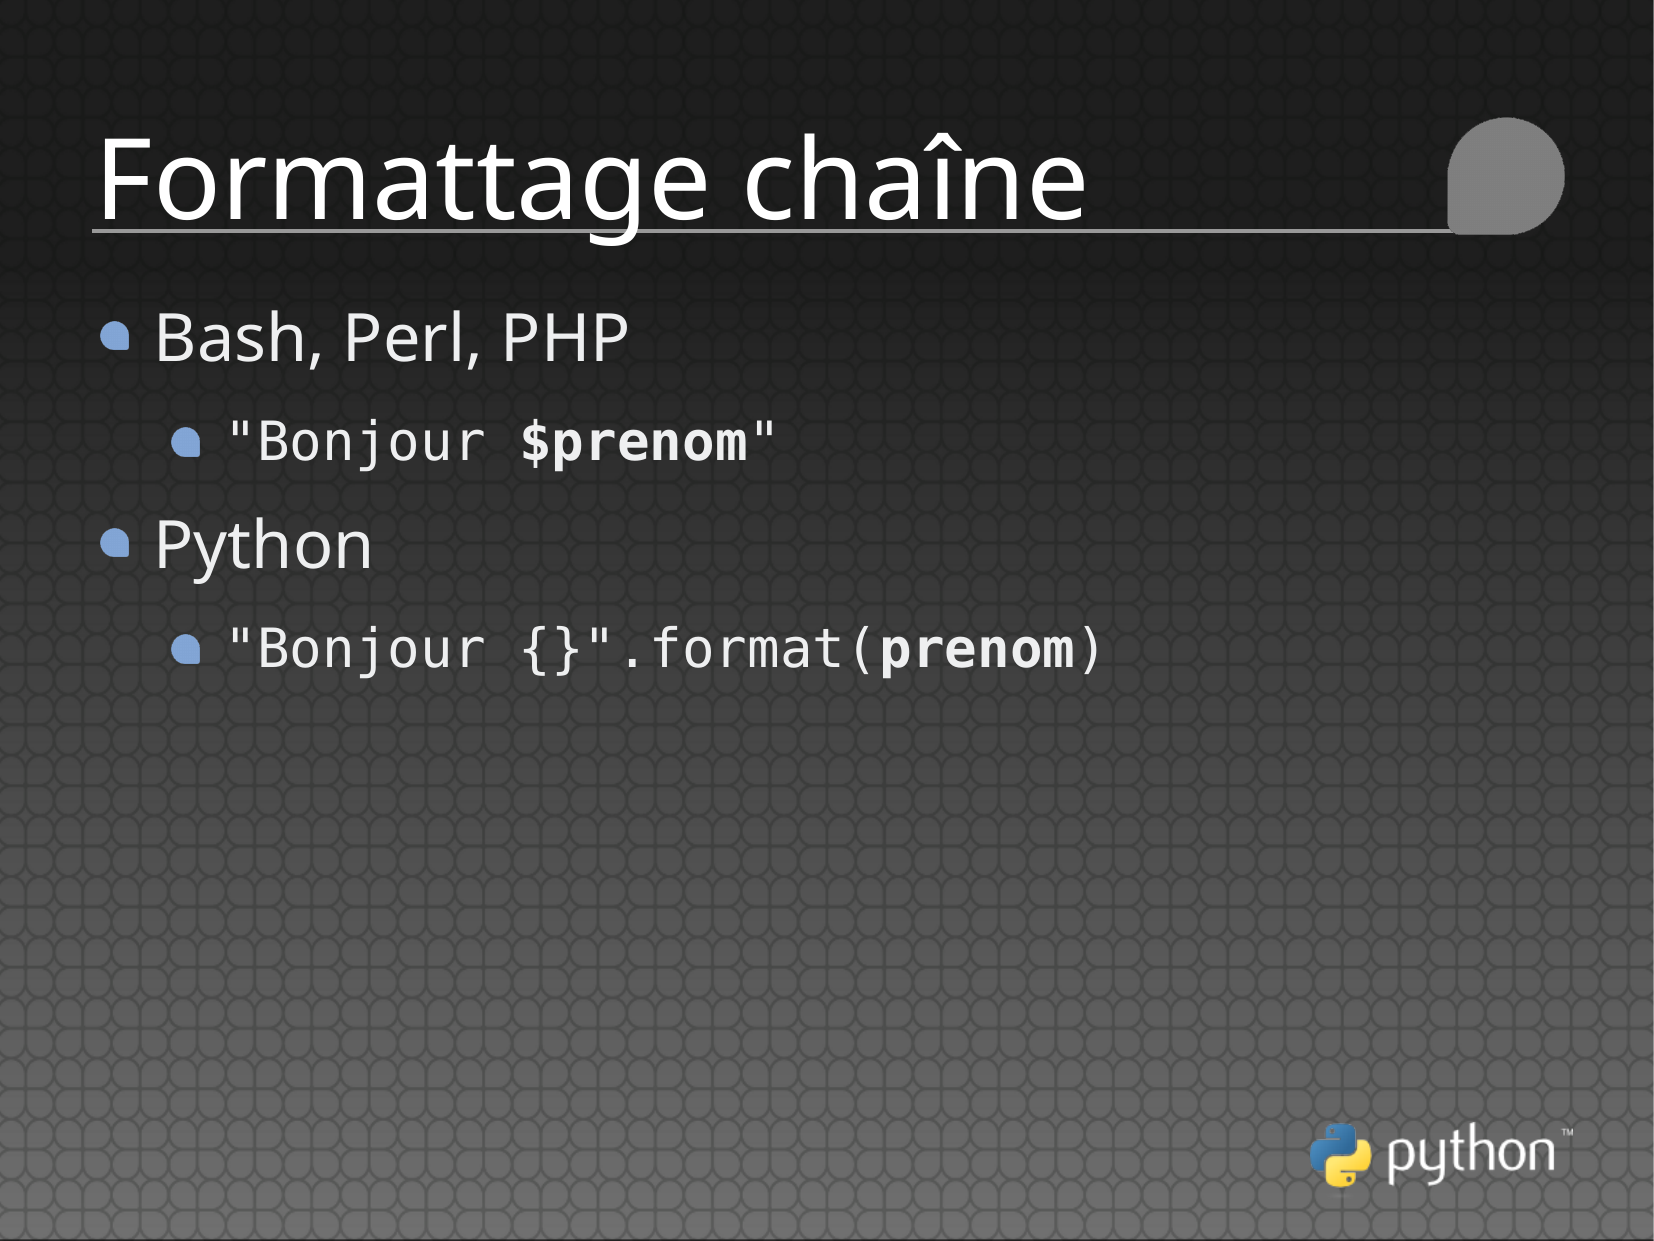

Formattage chaîne
# Bash, Perl, PHP
"Bonjour $prenom"
Python
"Bonjour {}".format(prenom)